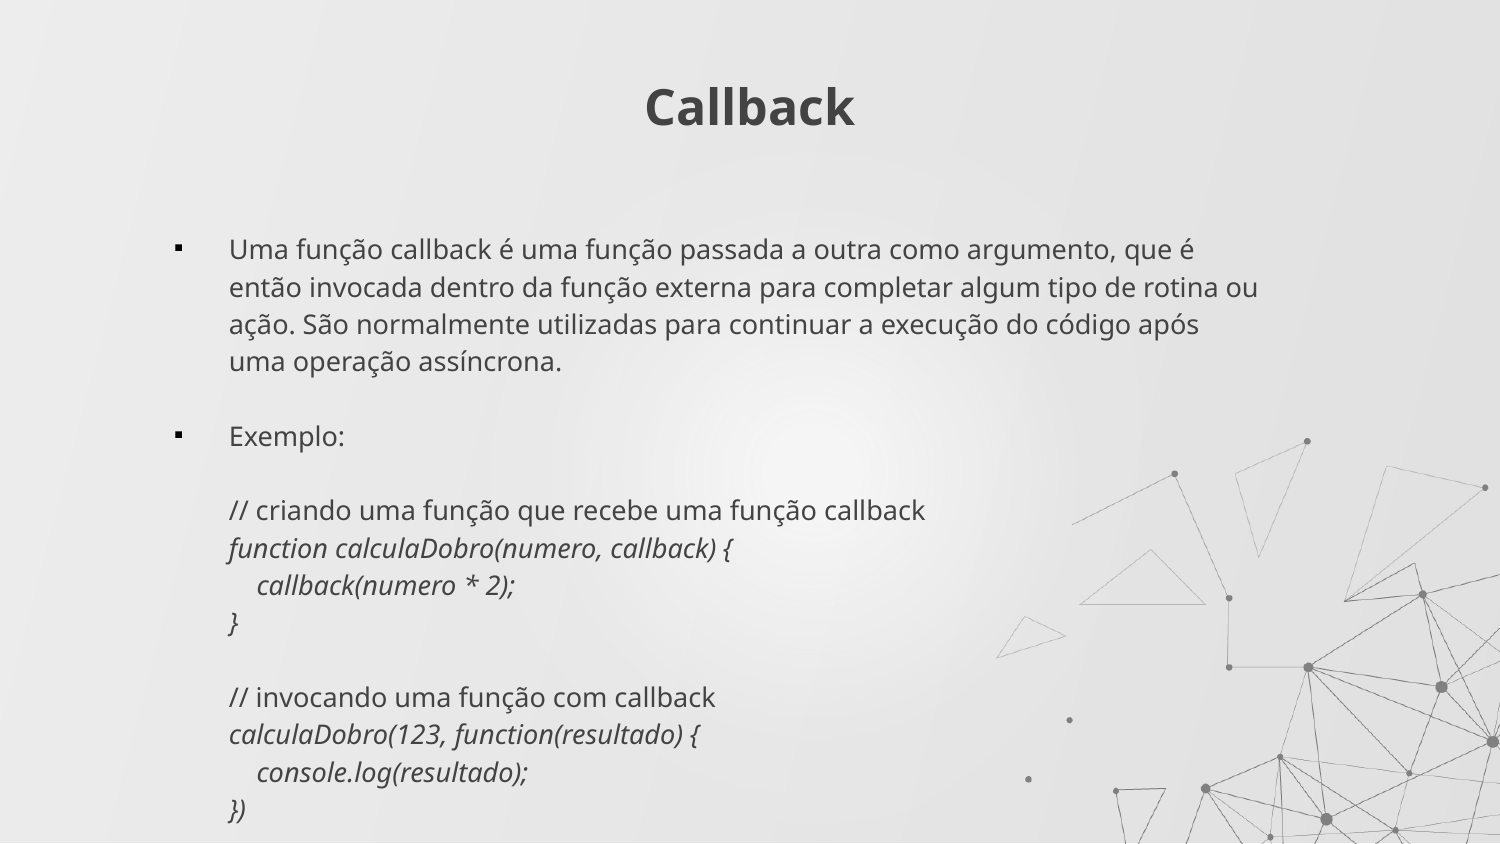

Callback
# Uma função callback é uma função passada a outra como argumento, que é então invocada dentro da função externa para completar algum tipo de rotina ou ação. São normalmente utilizadas para continuar a execução do código após uma operação assíncrona.
Exemplo:
// criando uma função que recebe uma função callback
function calculaDobro(numero, callback) {
 callback(numero * 2);
}
// invocando uma função com callback
calculaDobro(123, function(resultado) {
 console.log(resultado);
})